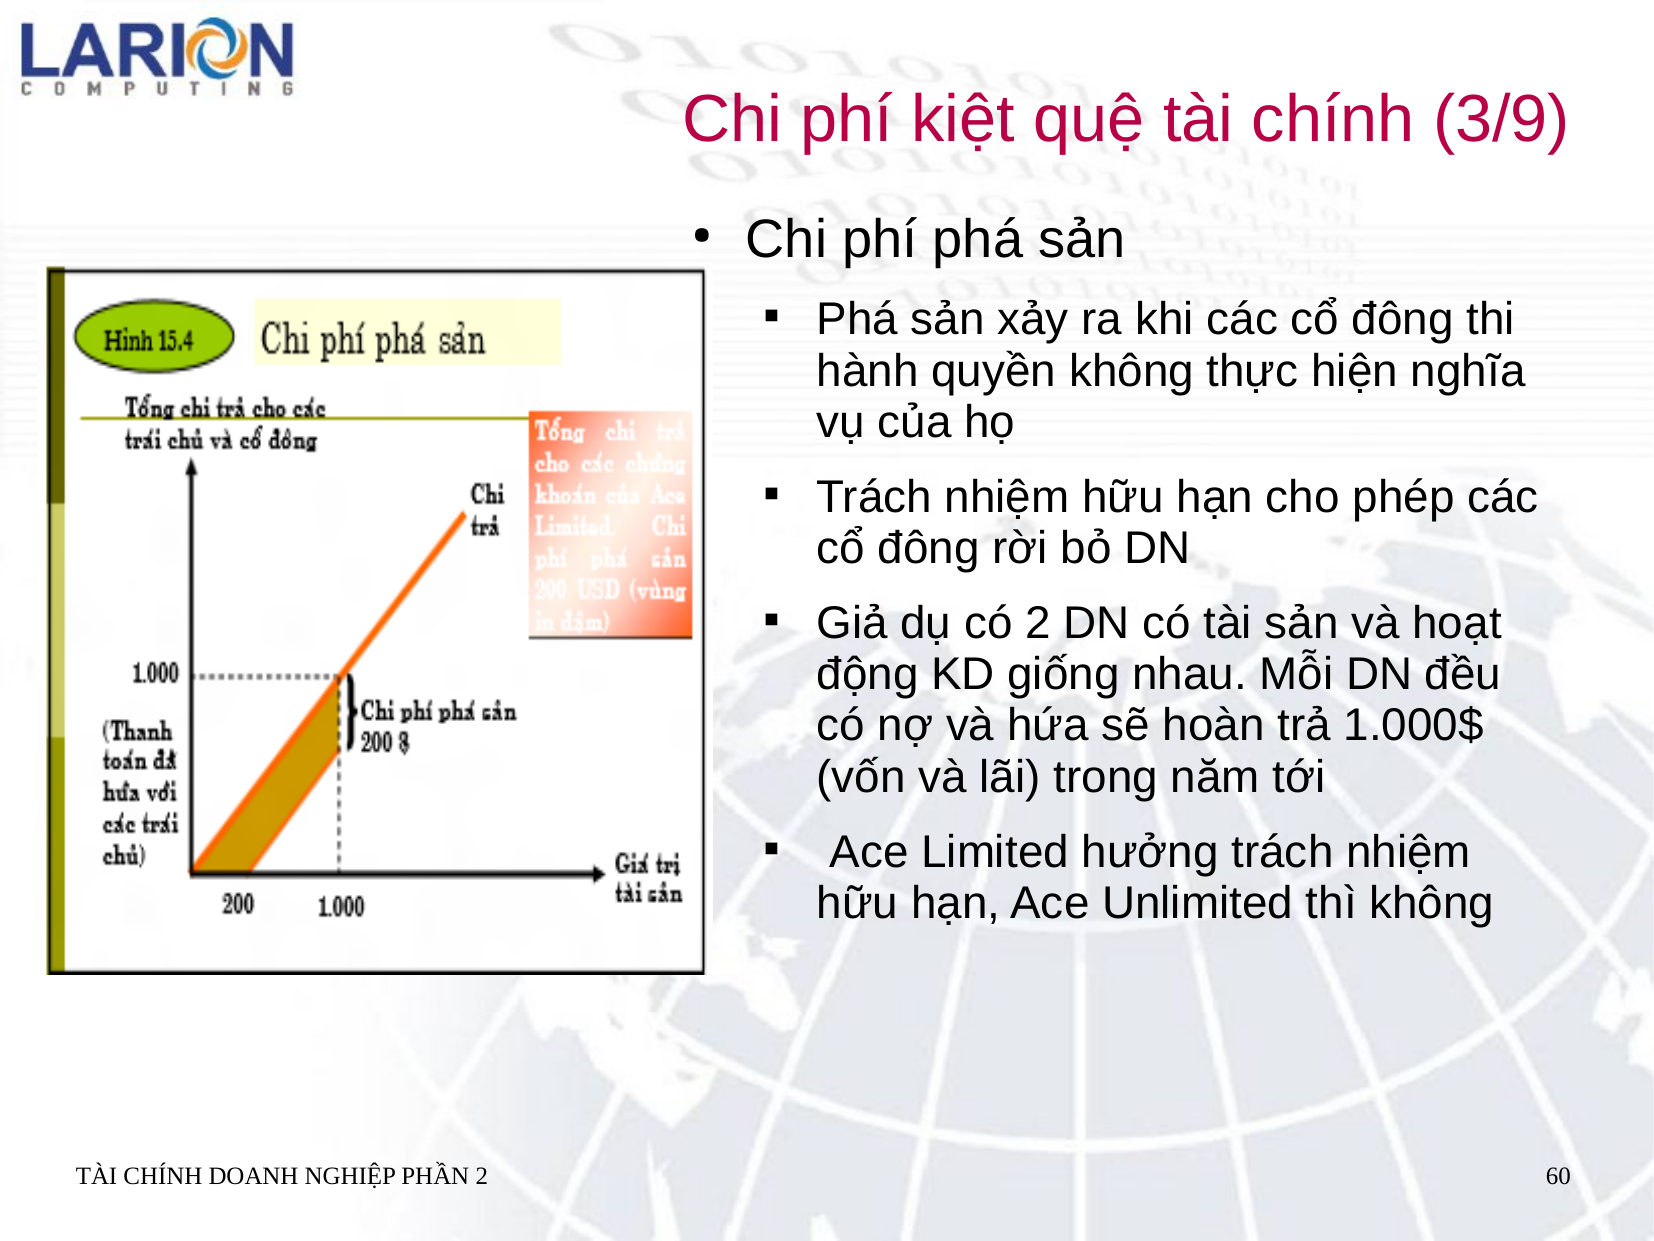

# Chi phí kiệt quệ tài chính (3/9)
Chi phí phá sản
Phá sản xảy ra khi các cổ đông thi hành quyền không thực hiện nghĩa vụ của họ
Trách nhiệm hữu hạn cho phép các cổ đông rời bỏ DN
Giả dụ có 2 DN có tài sản và hoạt động KD giống nhau. Mỗi DN đều có nợ và hứa sẽ hoàn trả 1.000$ (vốn và lãi) trong năm tới
 Ace Limited hưởng trách nhiệm hữu hạn, Ace Unlimited thì không
TÀI CHÍNH DOANH NGHIỆP PHẦN 2
60